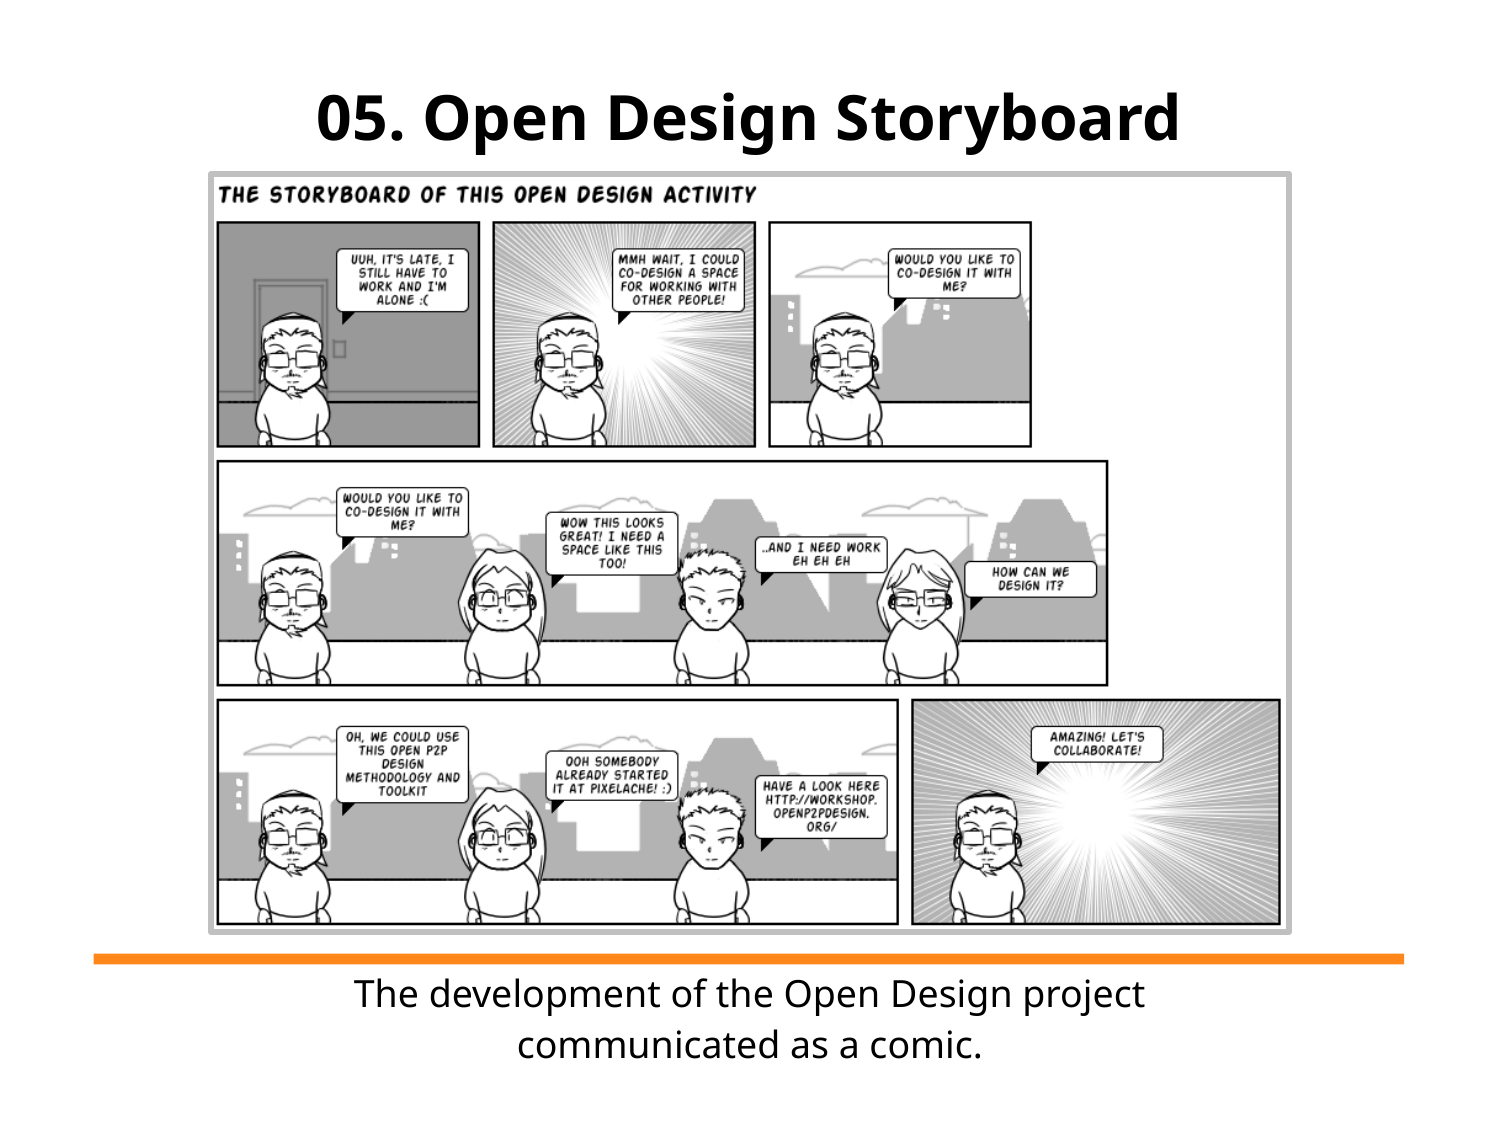

# 05. Open Design Storyboard
The development of the Open Design project communicated as a comic.